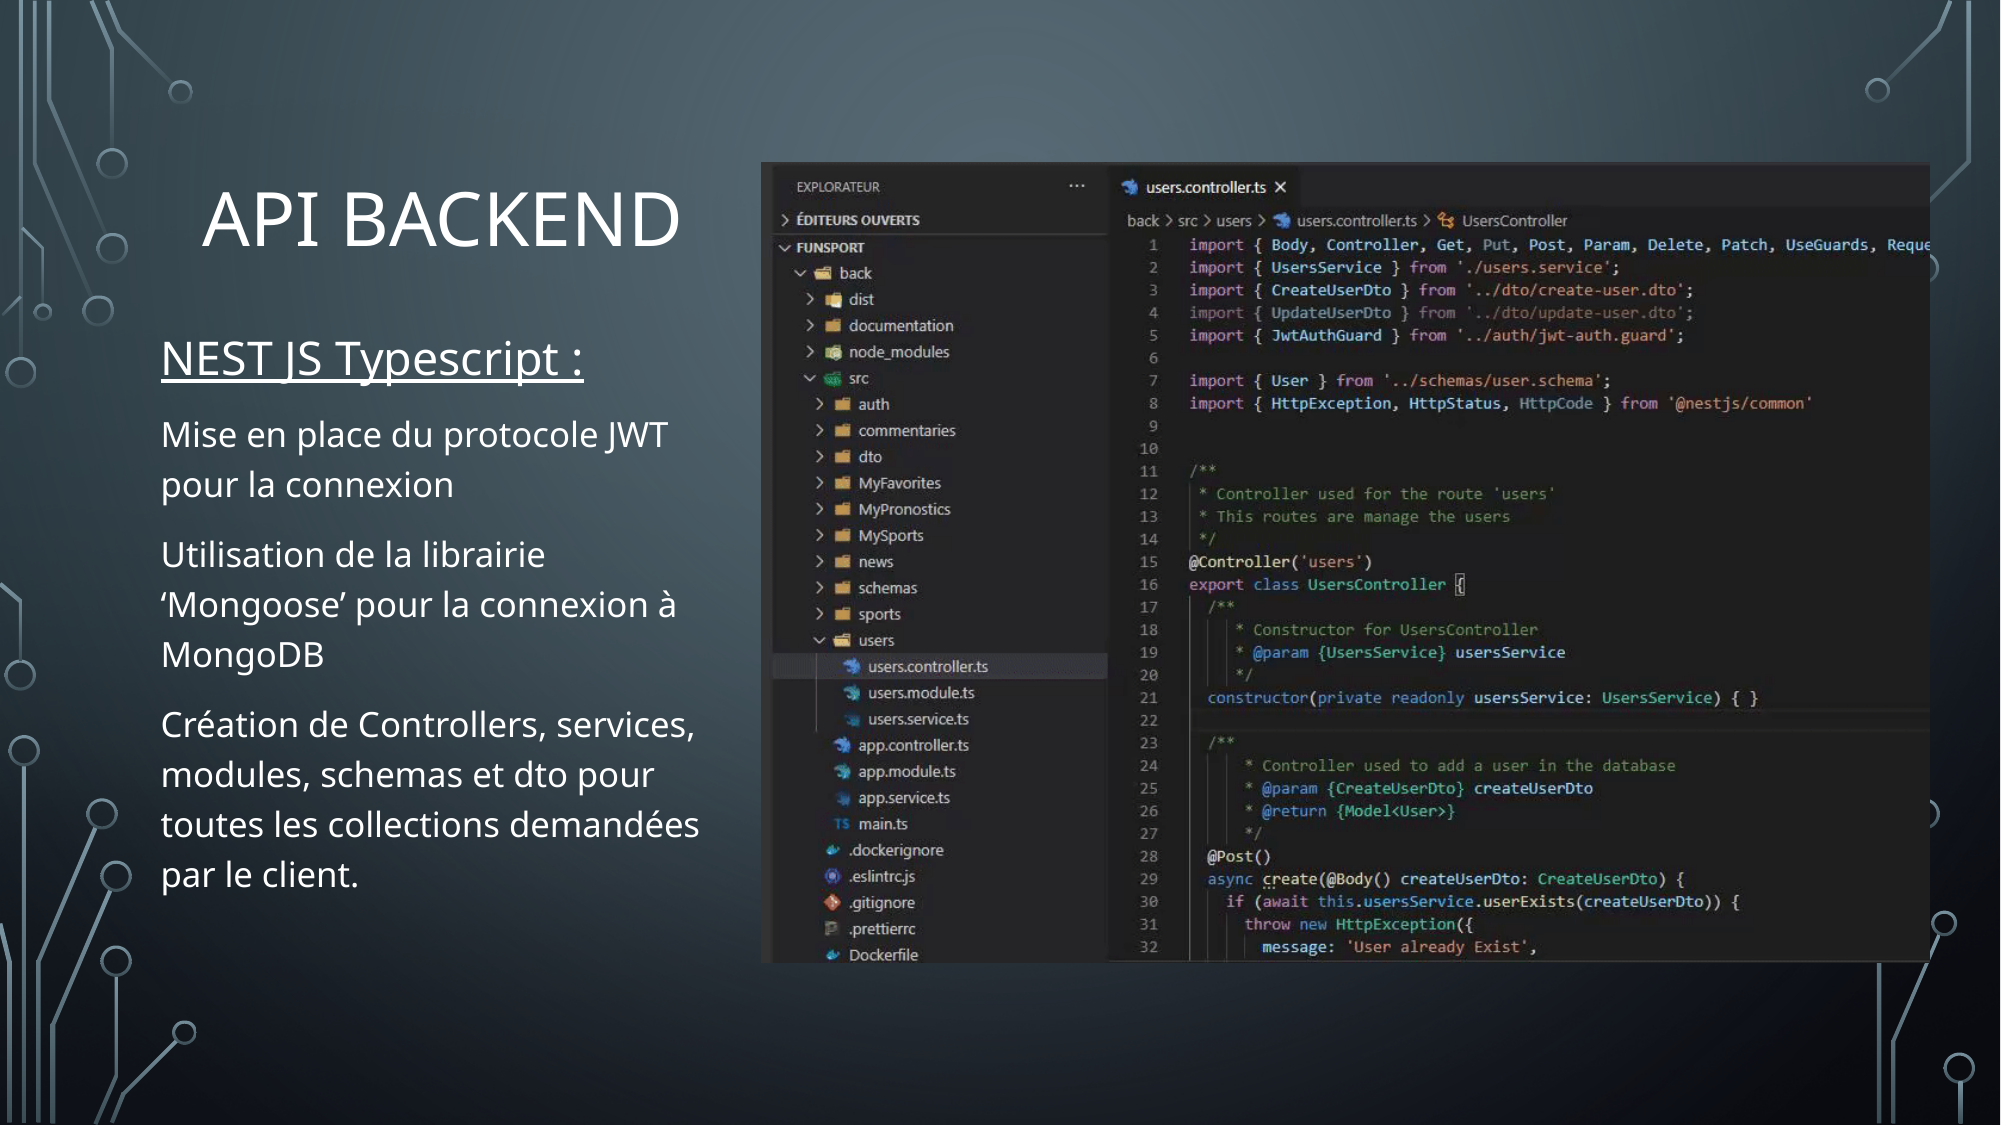

# API BACKEND
NEST JS Typescript :
Mise en place du protocole JWT pour la connexion
Utilisation de la librairie ‘Mongoose’ pour la connexion à MongoDB
Création de Controllers, services, modules, schemas et dto pour toutes les collections demandées par le client.